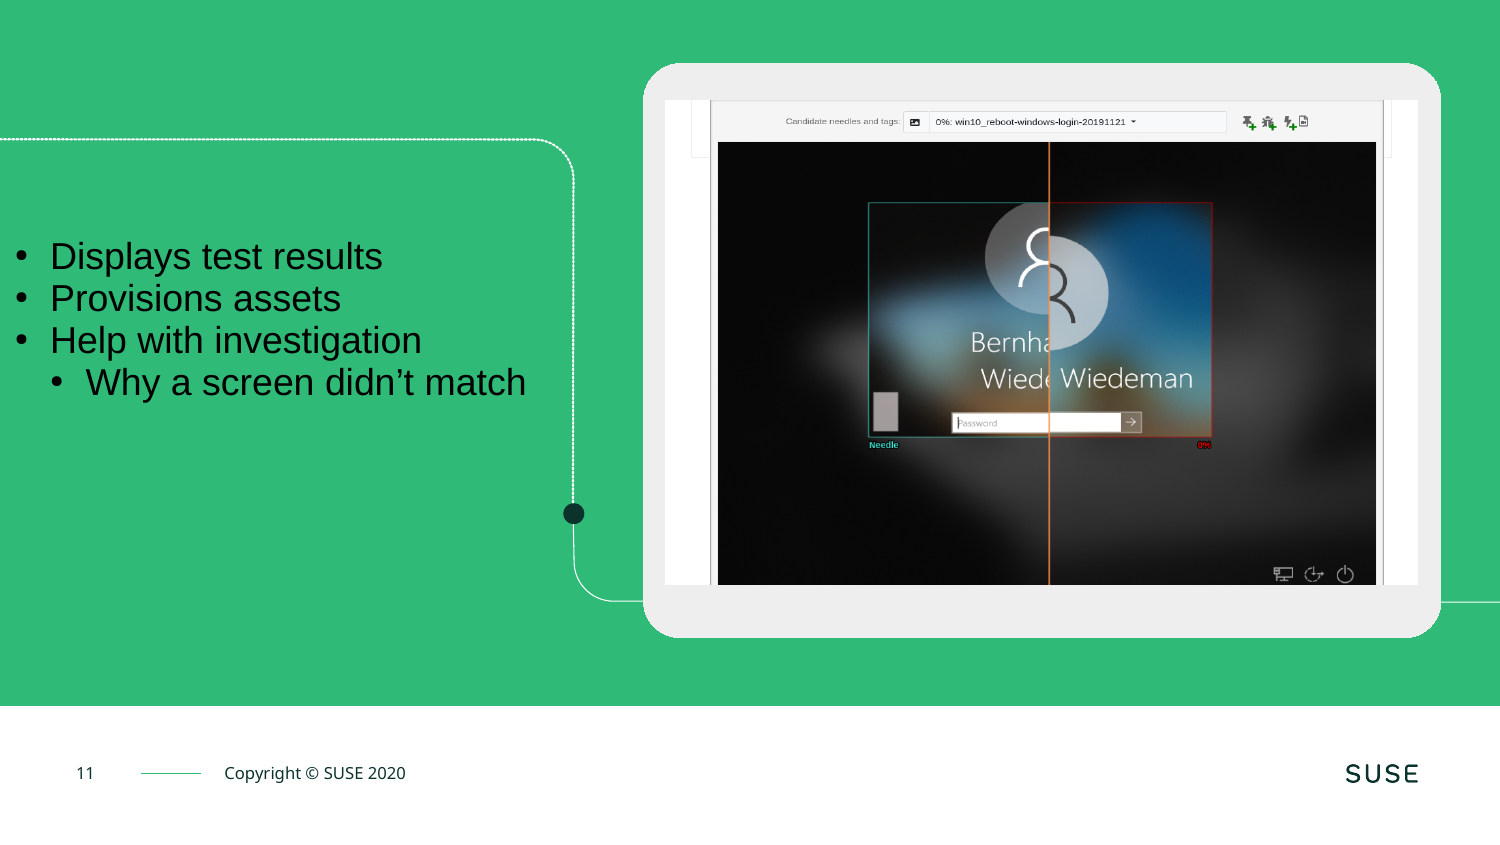

Displays test results
Provisions assets
Help with investigation
Why a screen didn’t match